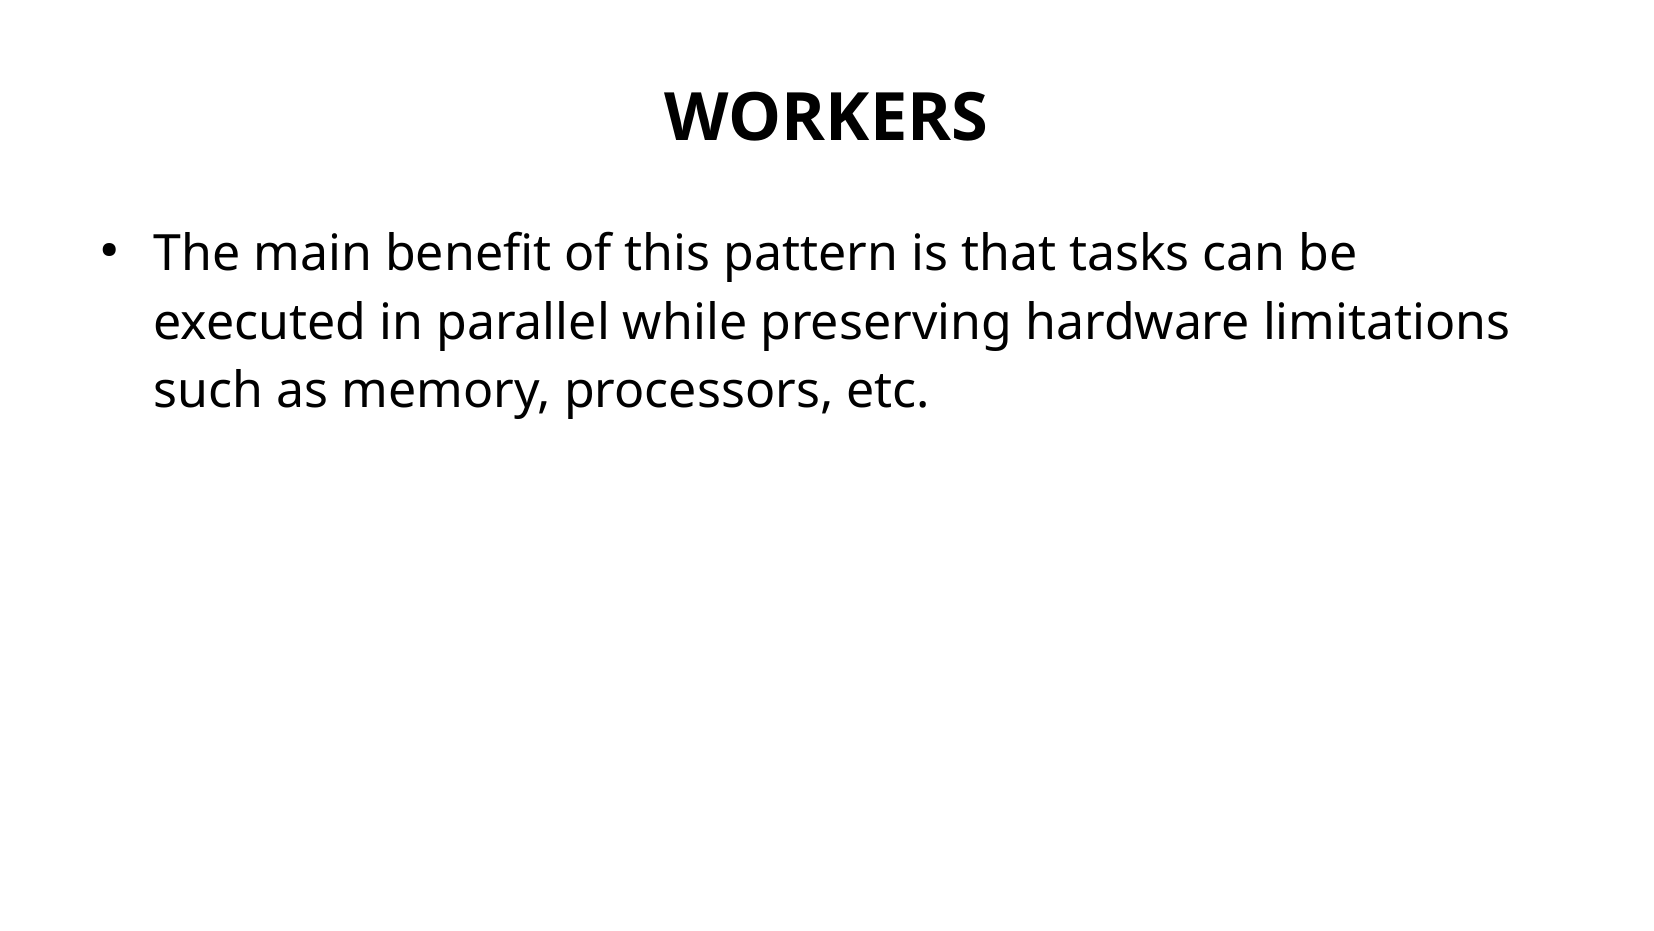

# WORKERS
The main benefit of this pattern is that tasks can be executed in parallel while preserving hardware limitations such as memory, processors, etc.